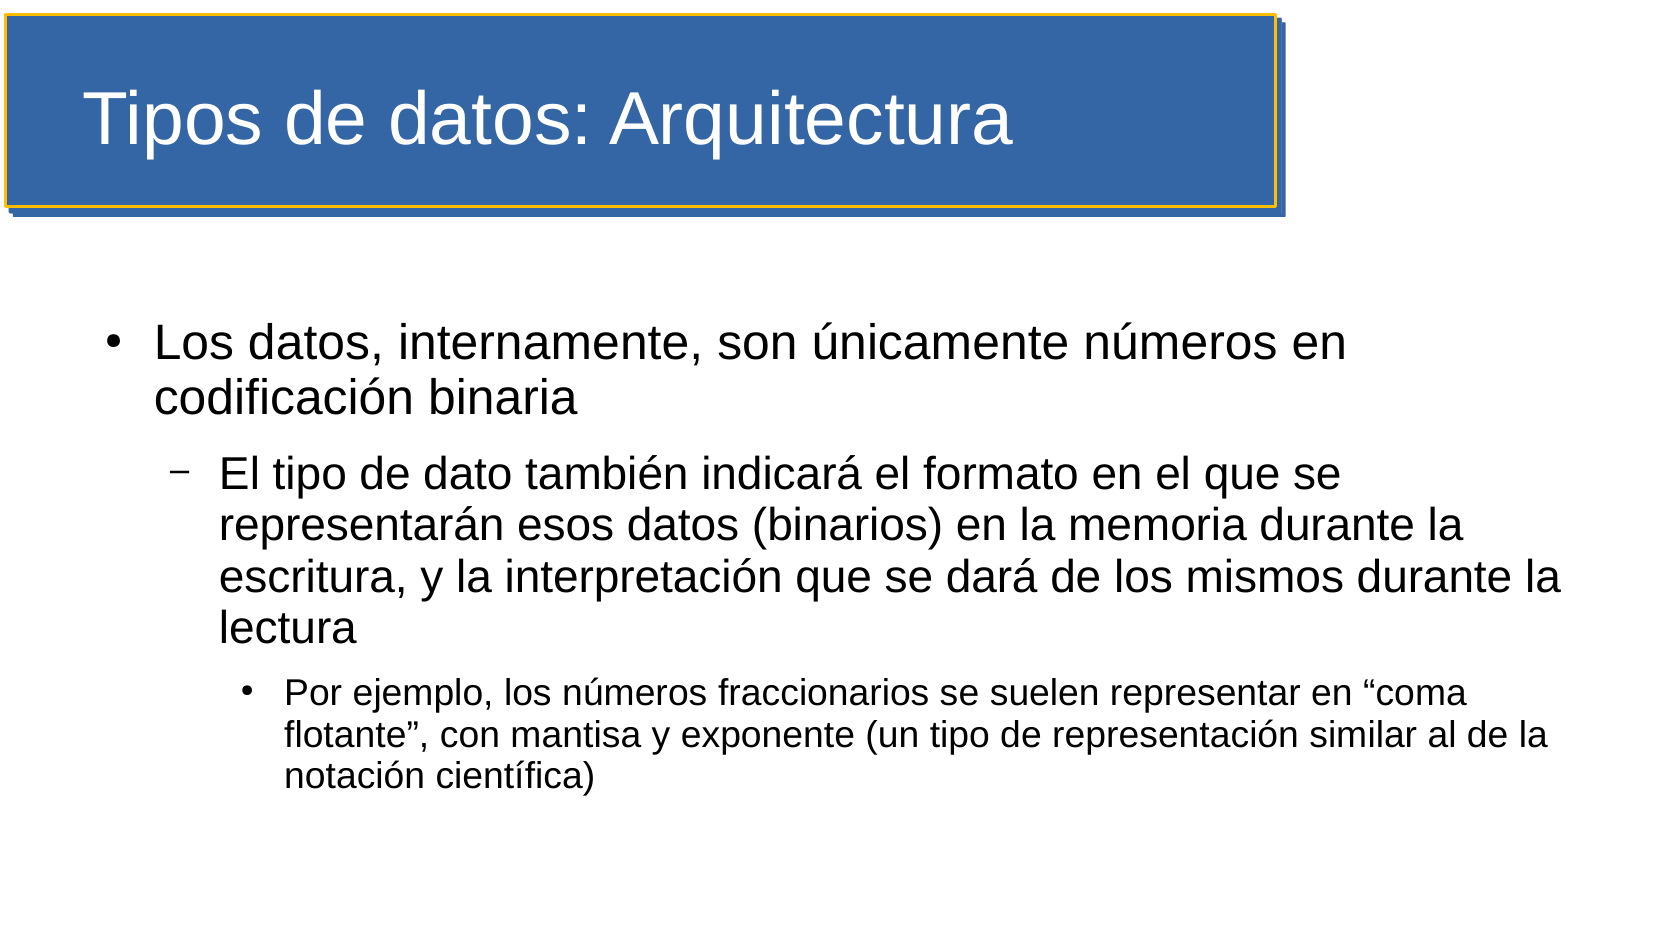

# Tipos de datos: Arquitectura
Los datos, internamente, son únicamente números en codificación binaria
El tipo de dato también indicará el formato en el que se representarán esos datos (binarios) en la memoria durante la escritura, y la interpretación que se dará de los mismos durante la lectura
Por ejemplo, los números fraccionarios se suelen representar en “coma flotante”, con mantisa y exponente (un tipo de representación similar al de la notación científica)